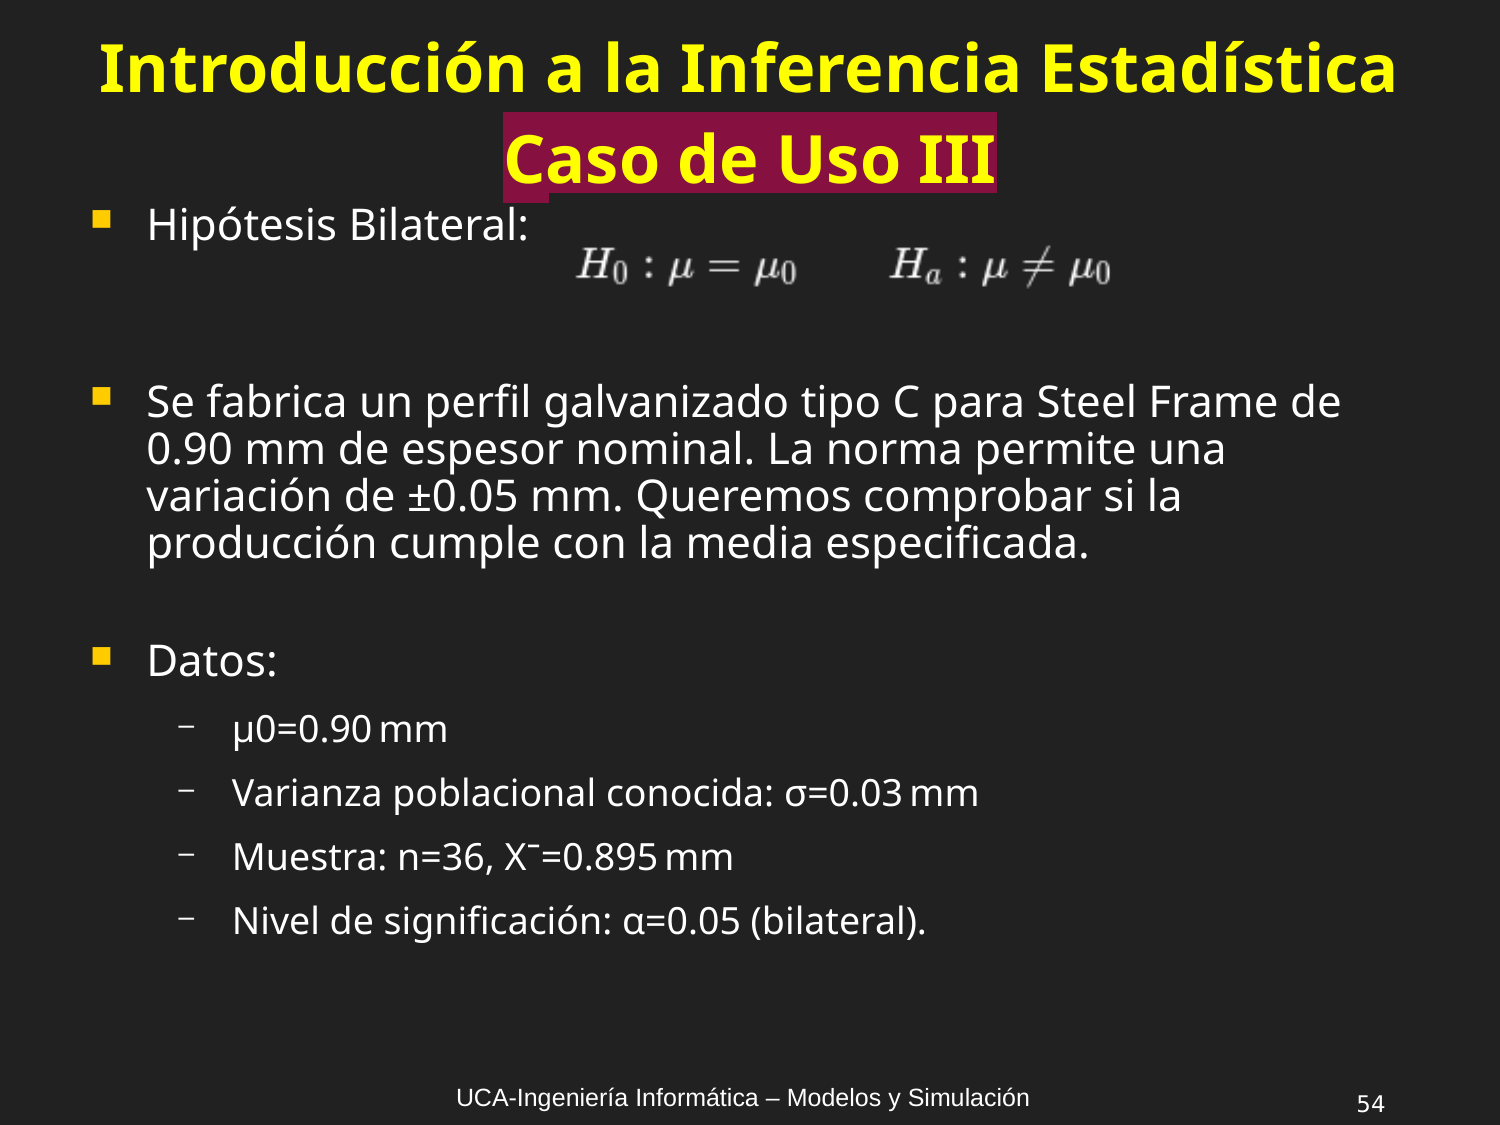

# Introducción a la Inferencia Estadística Caso de Uso III
Hipótesis Bilateral:
Se fabrica un perfil galvanizado tipo C para Steel Frame de 0.90 mm de espesor nominal. La norma permite una variación de ±0.05 mm. Queremos comprobar si la producción cumple con la media especificada.
Datos:
μ0=0.90 mm
Varianza poblacional conocida: σ=0.03 mm
Muestra: n=36, Xˉ=0.895 mm
Nivel de significación: α=0.05 (bilateral).